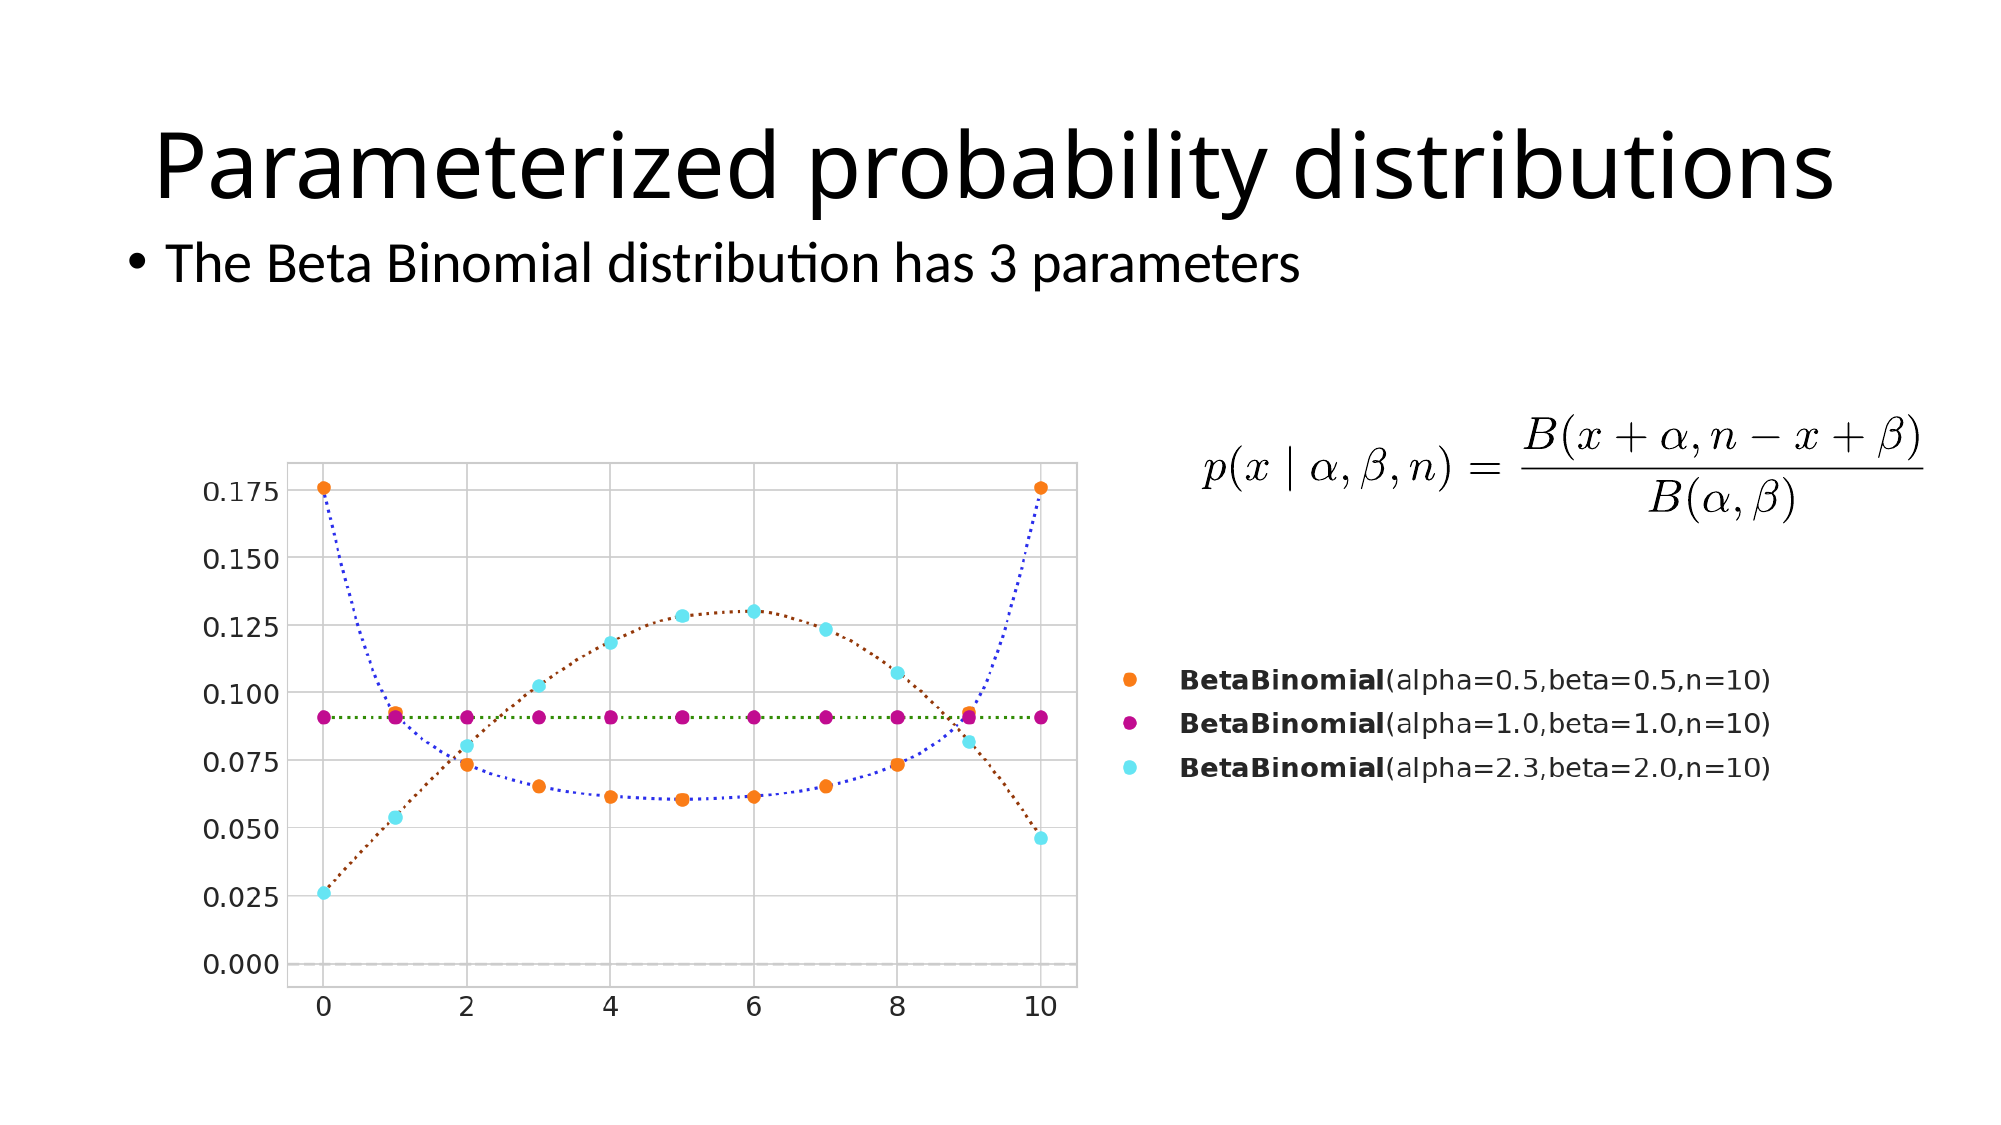

# Parameterized probability distributions
The Beta Binomial distribution has 3 parameters